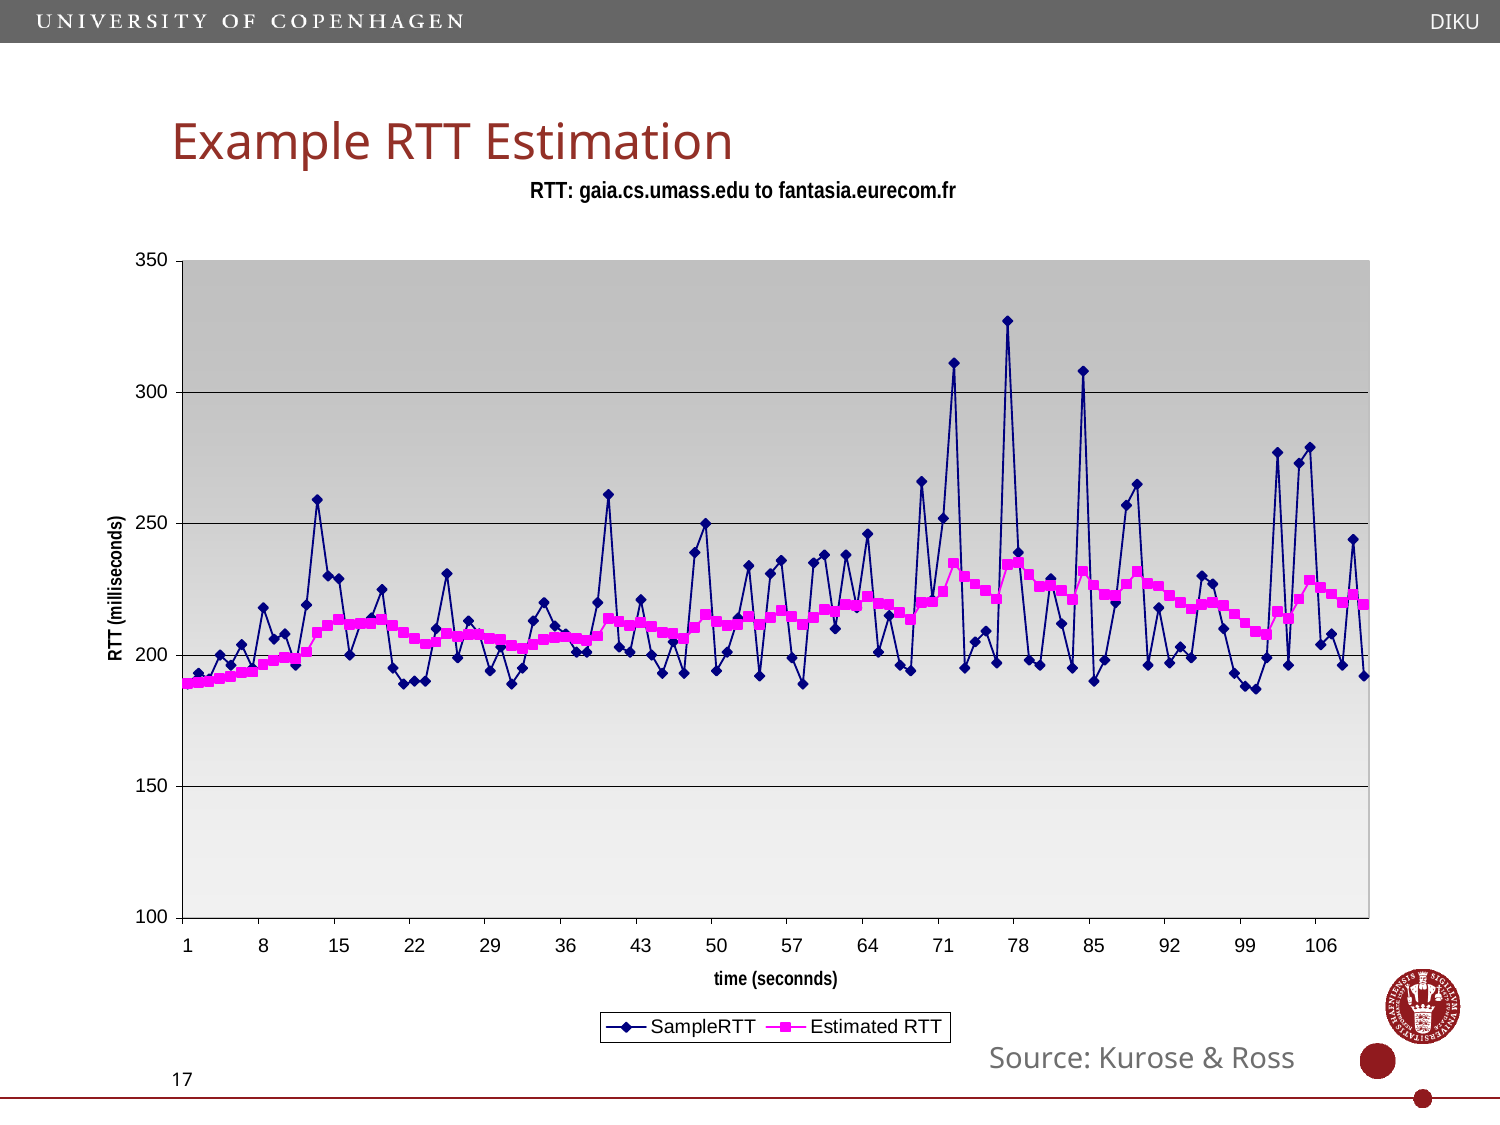

DIKU
# Example RTT Estimation
Source: Kurose & Ross